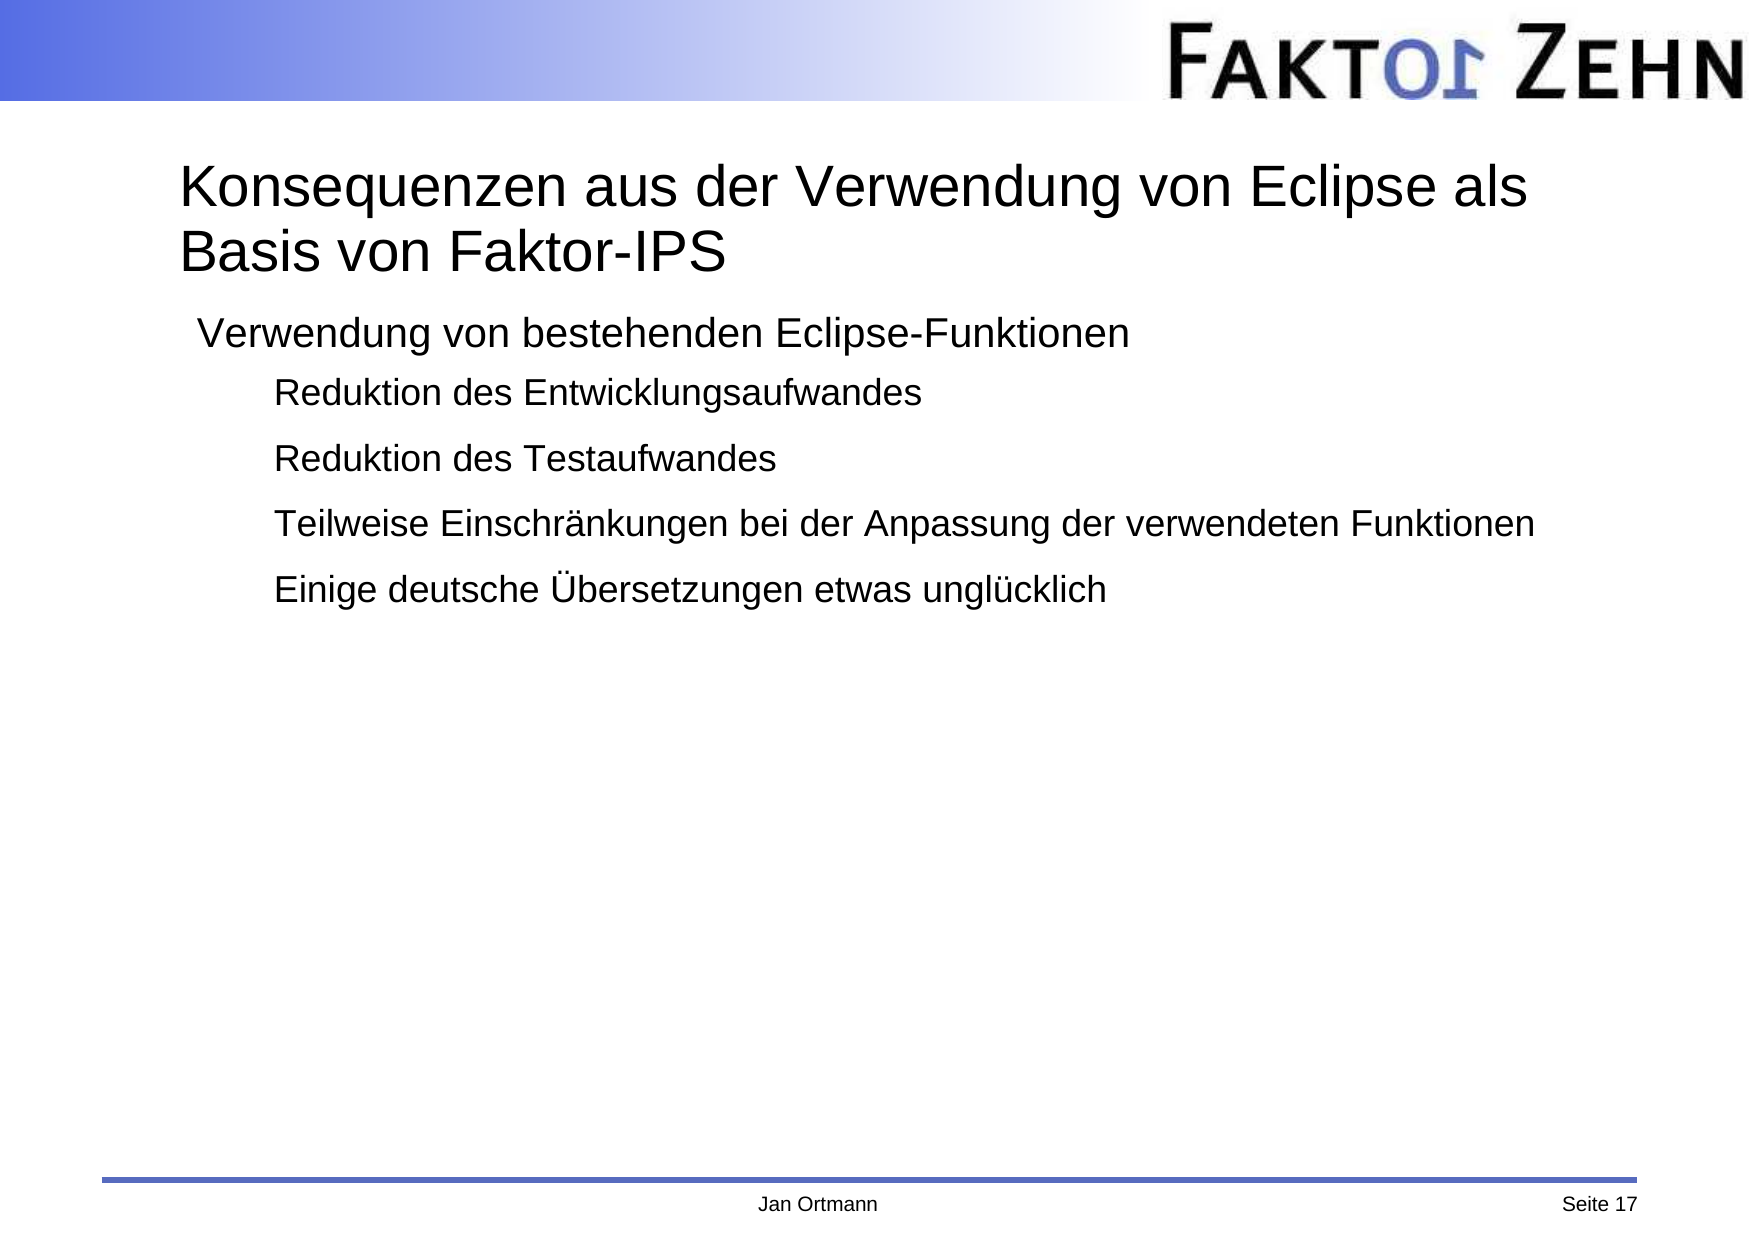

# Konsequenzen aus der Verwendung von Eclipse als Basis von Faktor-IPS
Verwendung von bestehenden Eclipse-Funktionen
Reduktion des Entwicklungsaufwandes
Reduktion des Testaufwandes
Teilweise Einschränkungen bei der Anpassung der verwendeten Funktionen
Einige deutsche Übersetzungen etwas unglücklich